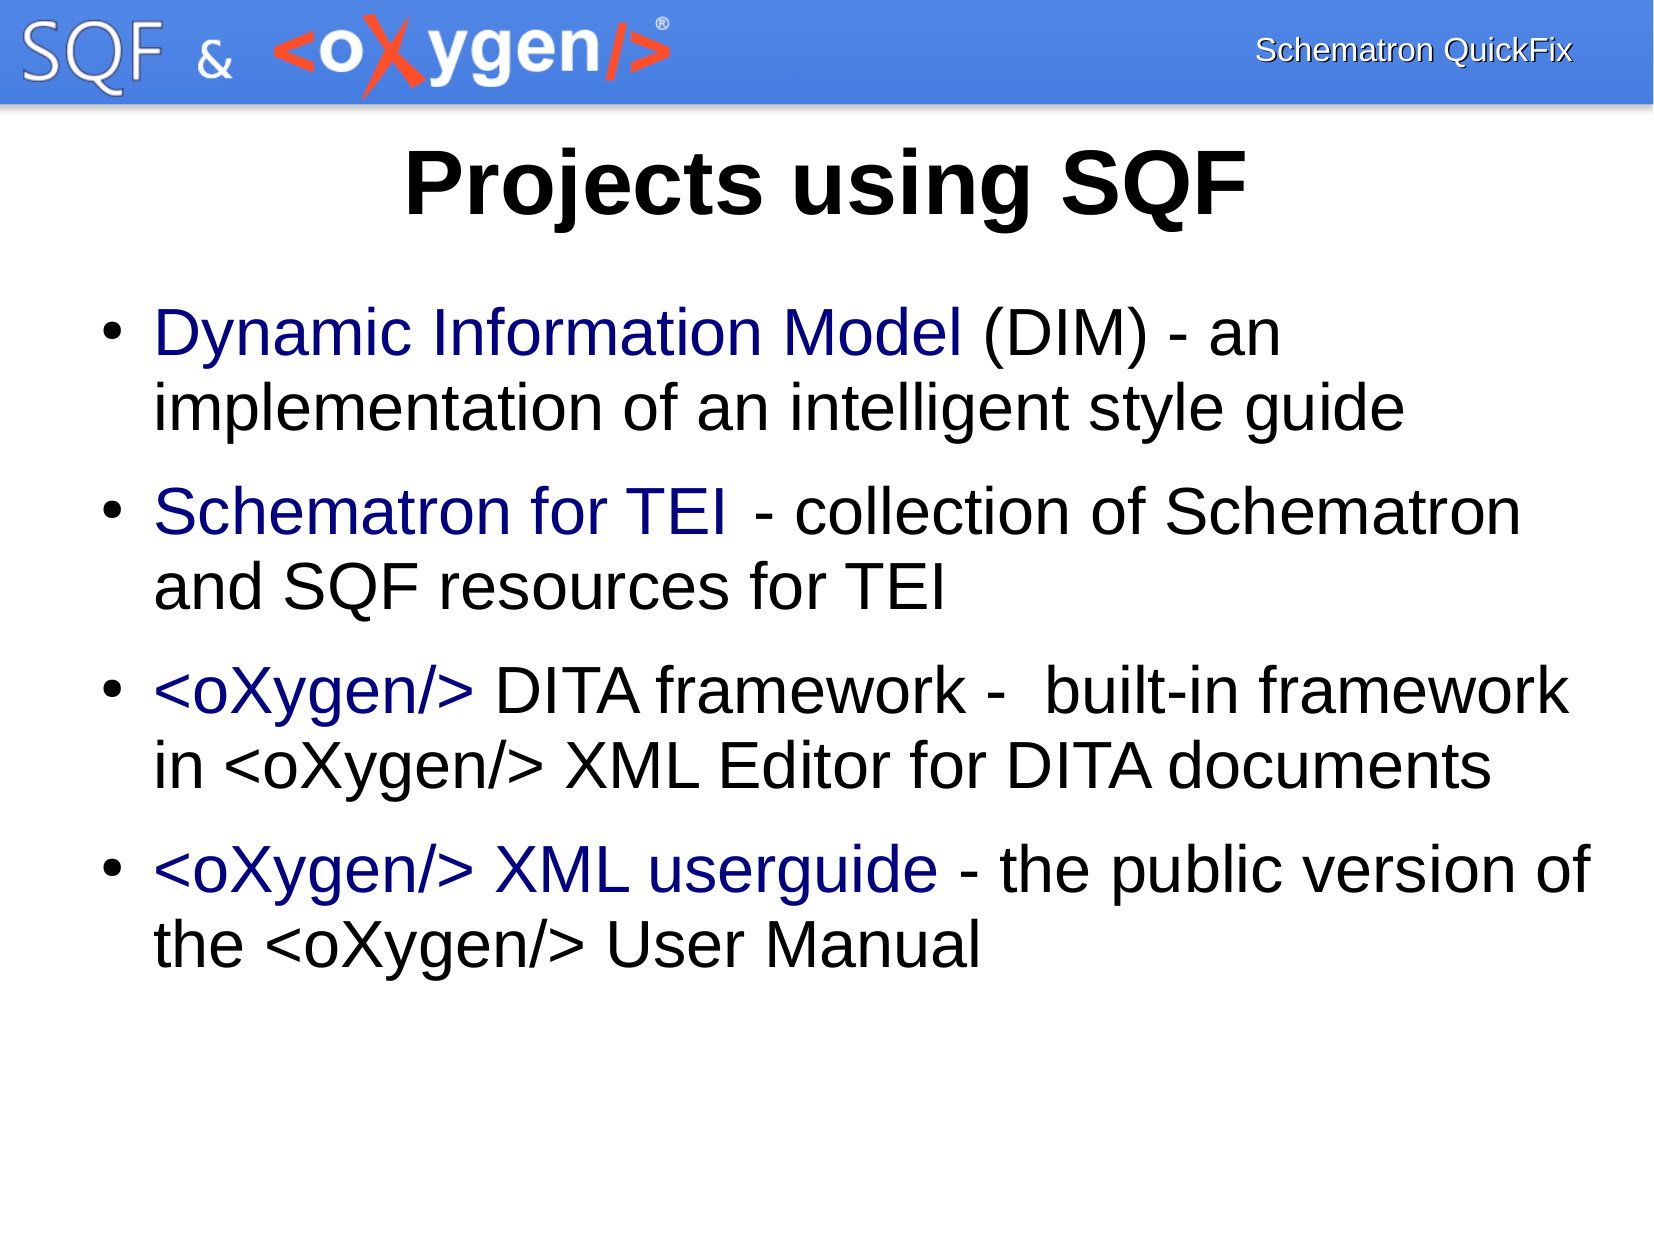

# Projects using SQF
Dynamic Information Model (DIM) - an implementation of an intelligent style guide
Schematron for TEI	- collection of Schematron and SQF resources for TEI
<oXygen/> DITA framework - built-in framework in <oXygen/> XML Editor for DITA documents
<oXygen/> XML userguide - the public version of the <oXygen/> User Manual